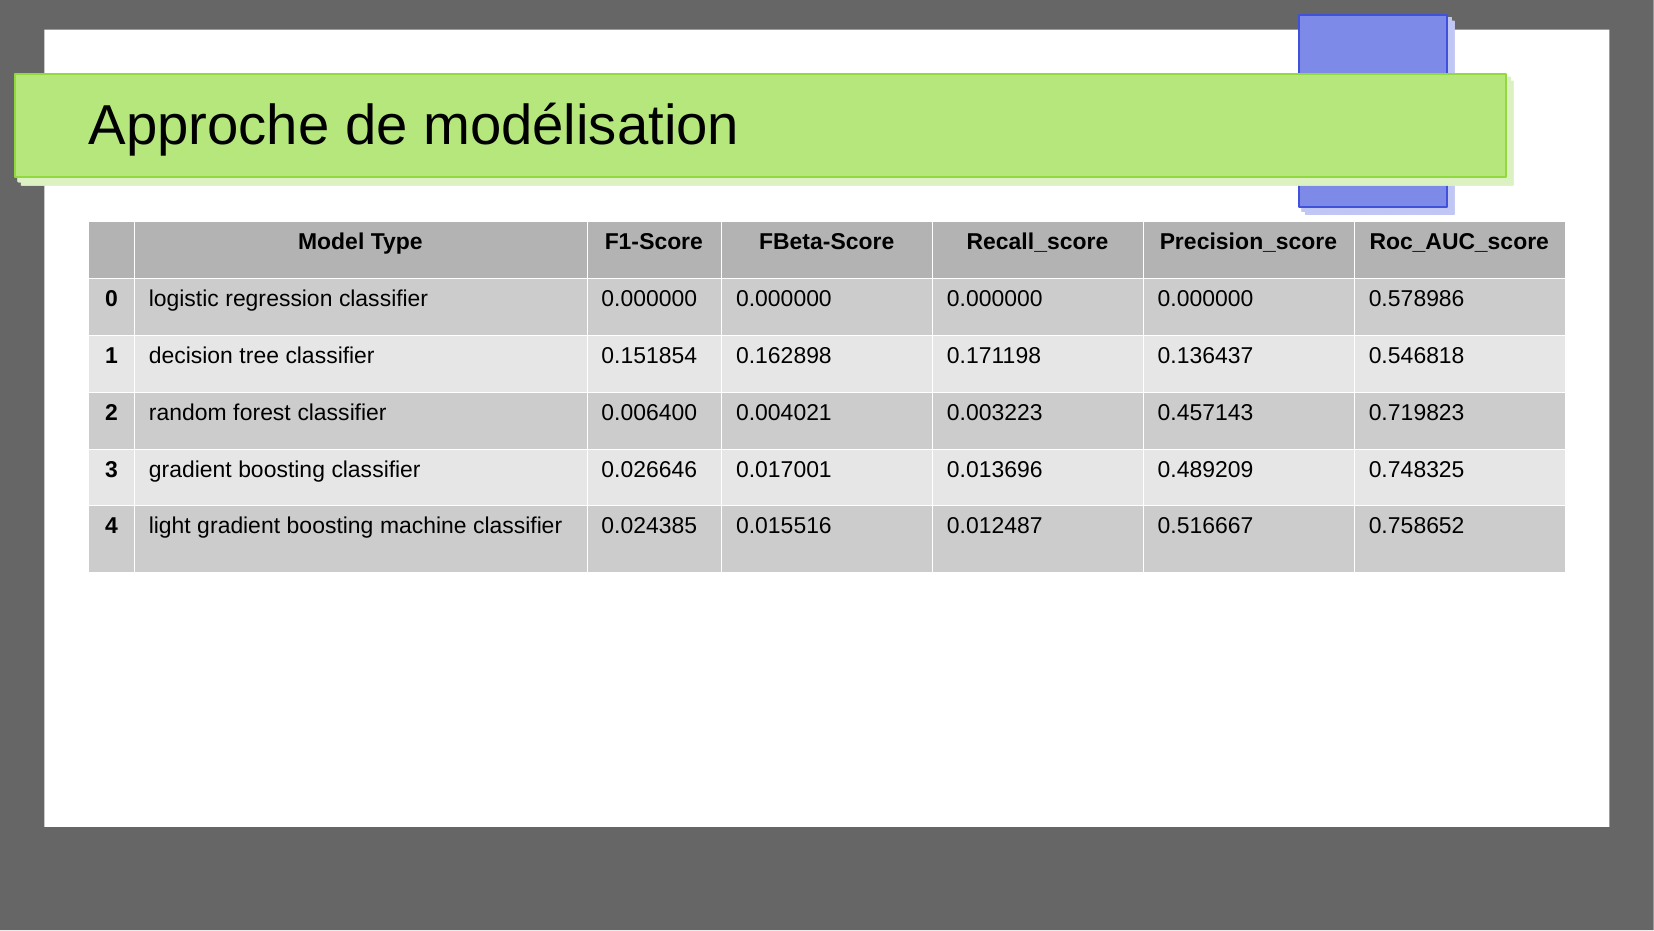

# Approche de modélisation
| | Model Type | F1-Score | FBeta-Score | Recall\_score | Precision\_score | Roc\_AUC\_score |
| --- | --- | --- | --- | --- | --- | --- |
| 0 | logistic regression classifier | 0.000000 | 0.000000 | 0.000000 | 0.000000 | 0.578986 |
| 1 | decision tree classifier | 0.151854 | 0.162898 | 0.171198 | 0.136437 | 0.546818 |
| 2 | random forest classifier | 0.006400 | 0.004021 | 0.003223 | 0.457143 | 0.719823 |
| 3 | gradient boosting classifier | 0.026646 | 0.017001 | 0.013696 | 0.489209 | 0.748325 |
| 4 | light gradient boosting machine classifier | 0.024385 | 0.015516 | 0.012487 | 0.516667 | 0.758652 |